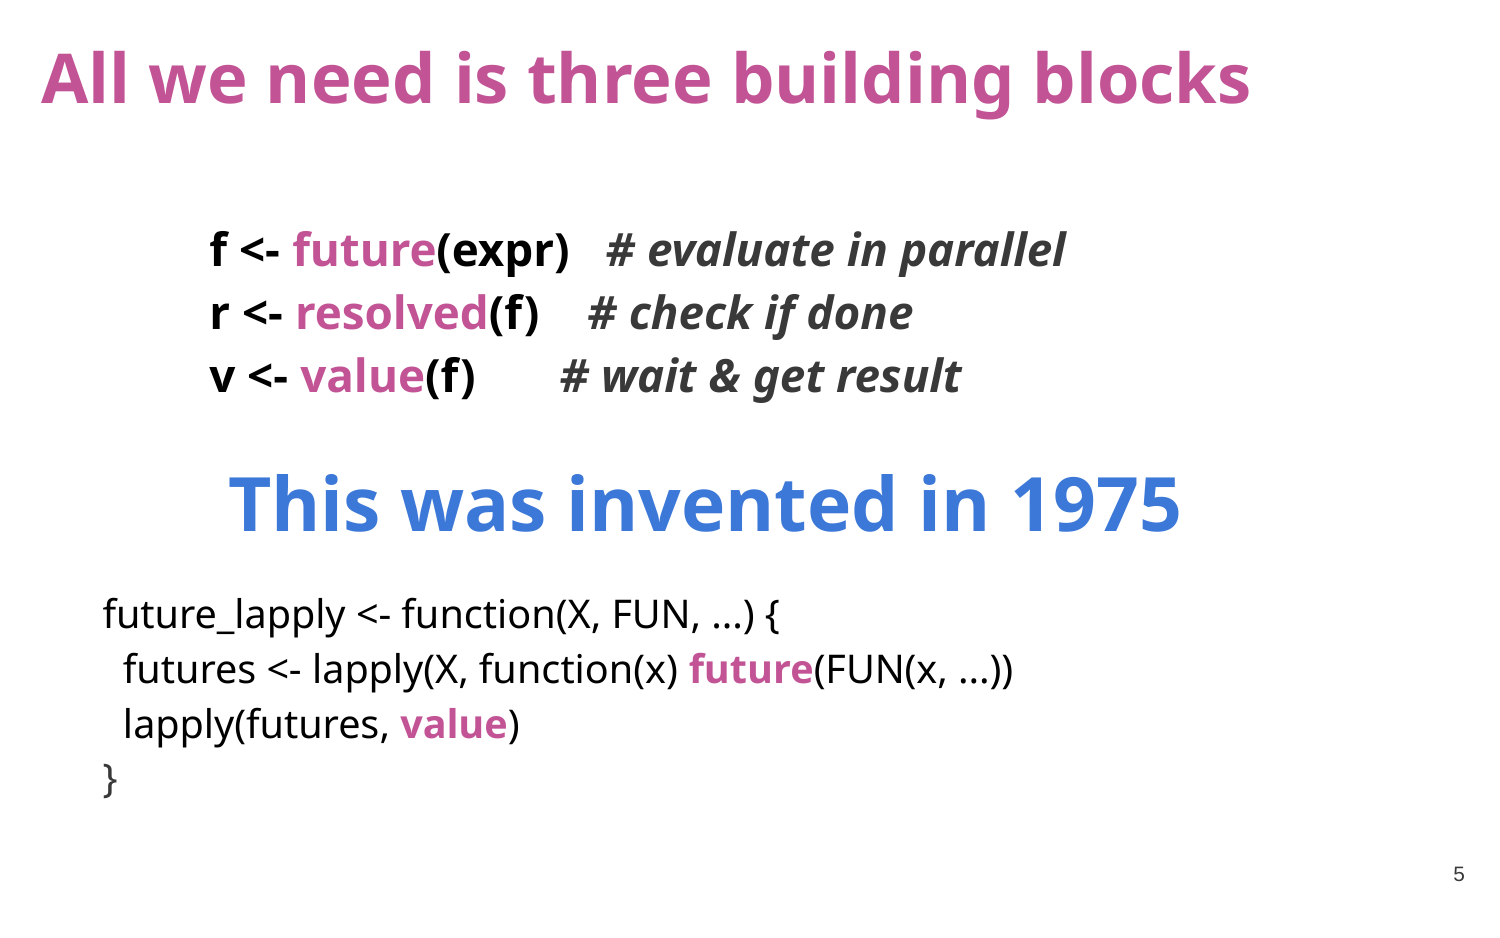

# All we need is three building blocks
f <- future(expr) # evaluate in parallel
r <- resolved(f) # check if done
v <- value(f) # wait & get result
This was invented in 1975
future_lapply <- function(X, FUN, ...) {
 futures <- lapply(X, function(x) future(FUN(x, ...))
 lapply(futures, value)
}